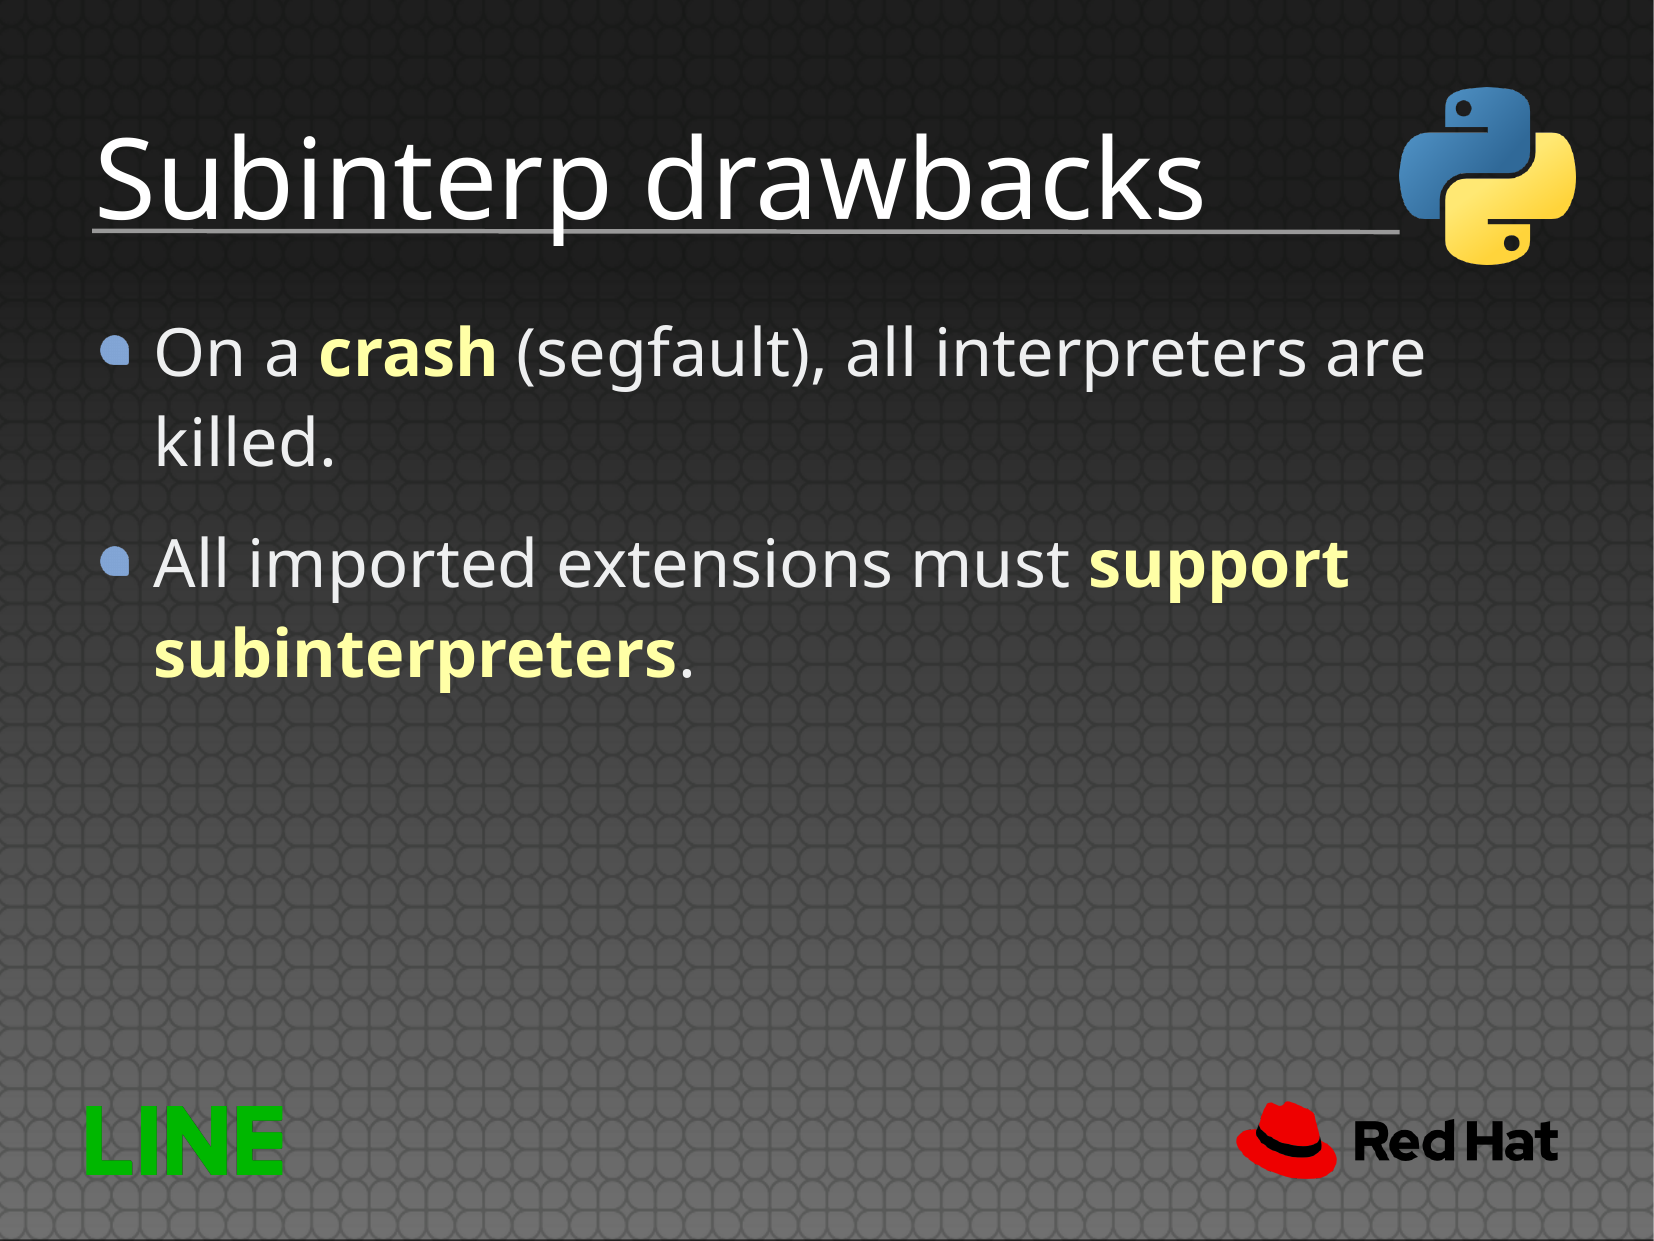

Subinterp drawbacks
# On a crash (segfault), all interpreters are killed.
All imported extensions must support subinterpreters.